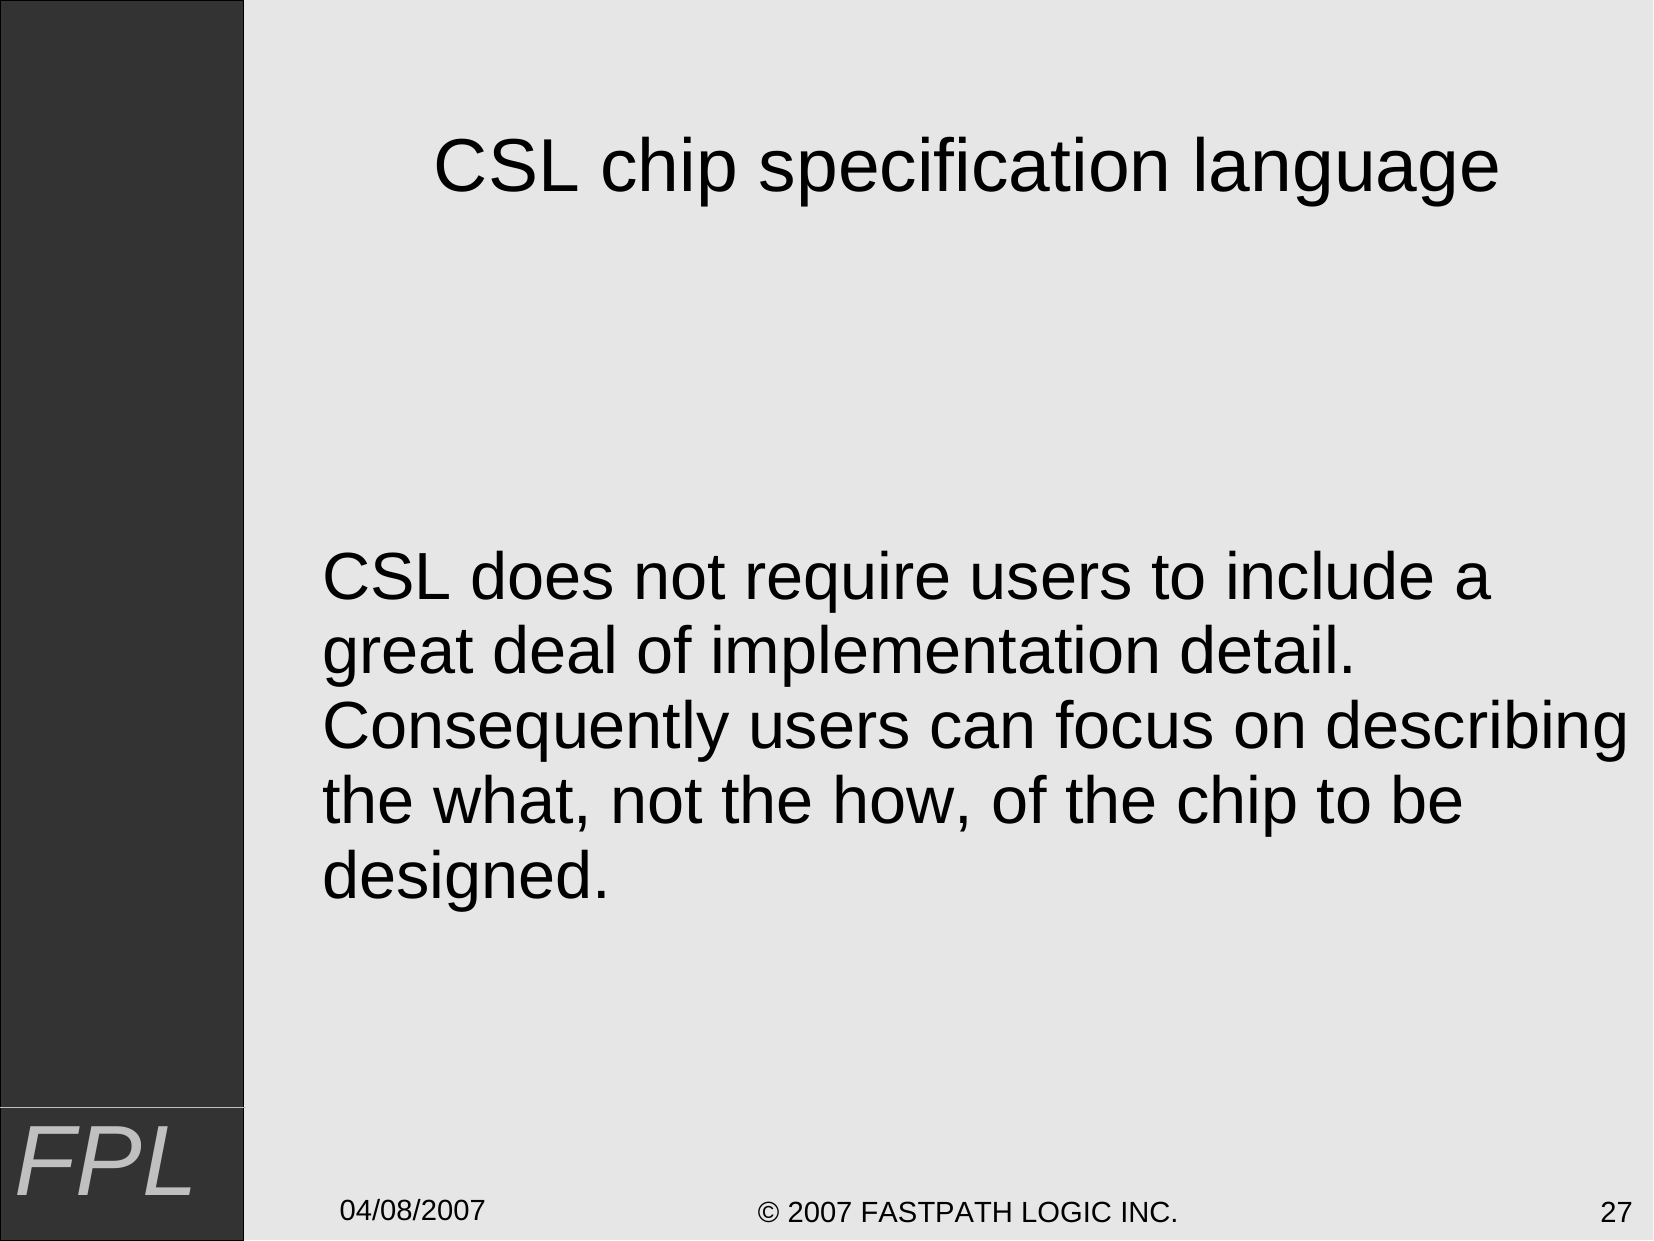

# CSL chip specification language
CSL does not require users to include a great deal of implementation detail. Consequently users can focus on describing the what, not the how, of the chip to be designed.
04/08/2007
27
© 2007 FASTPATH LOGIC INC.